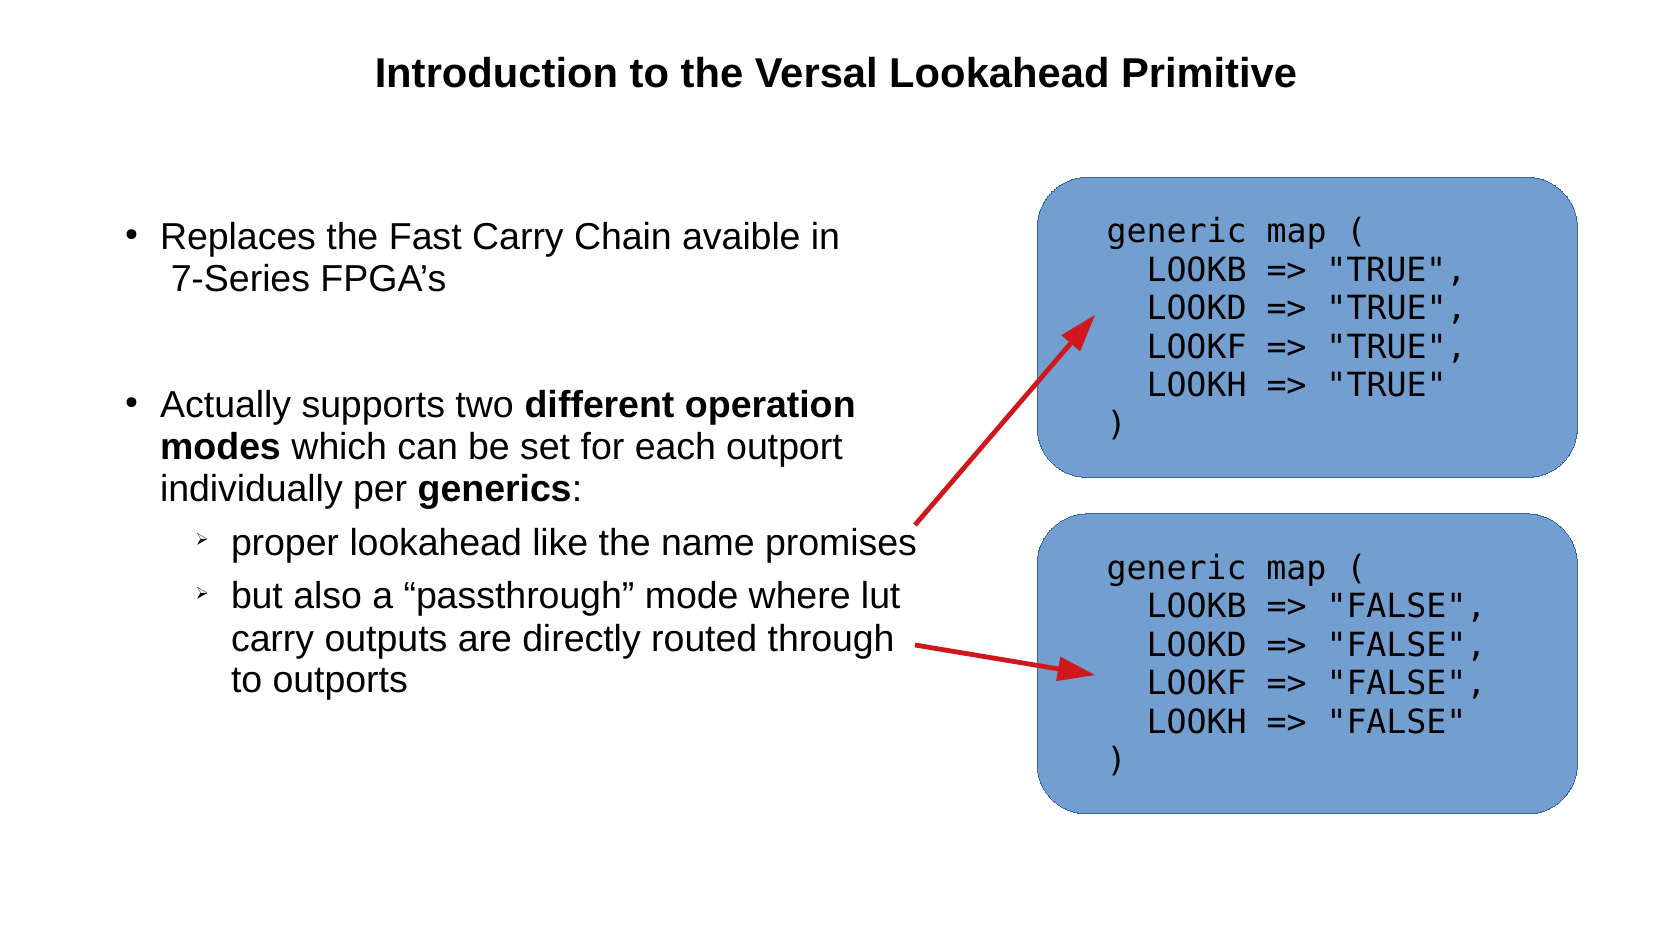

Introduction to the Versal Lookahead Primitive
 generic map (
 LOOKB => "TRUE",
 LOOKD => "TRUE",
 LOOKF => "TRUE",
 LOOKH => "TRUE"
 )
Replaces the Fast Carry Chain avaible in
 7-Series FPGA’s
Actually supports two different operation modes which can be set for each outport individually per generics:
proper lookahead like the name promises
but also a “passthrough” mode where lut carry outputs are directly routed through to outports
 generic map (
 LOOKB => "FALSE",
 LOOKD => "FALSE",
 LOOKF => "FALSE",
 LOOKH => "FALSE"
 )